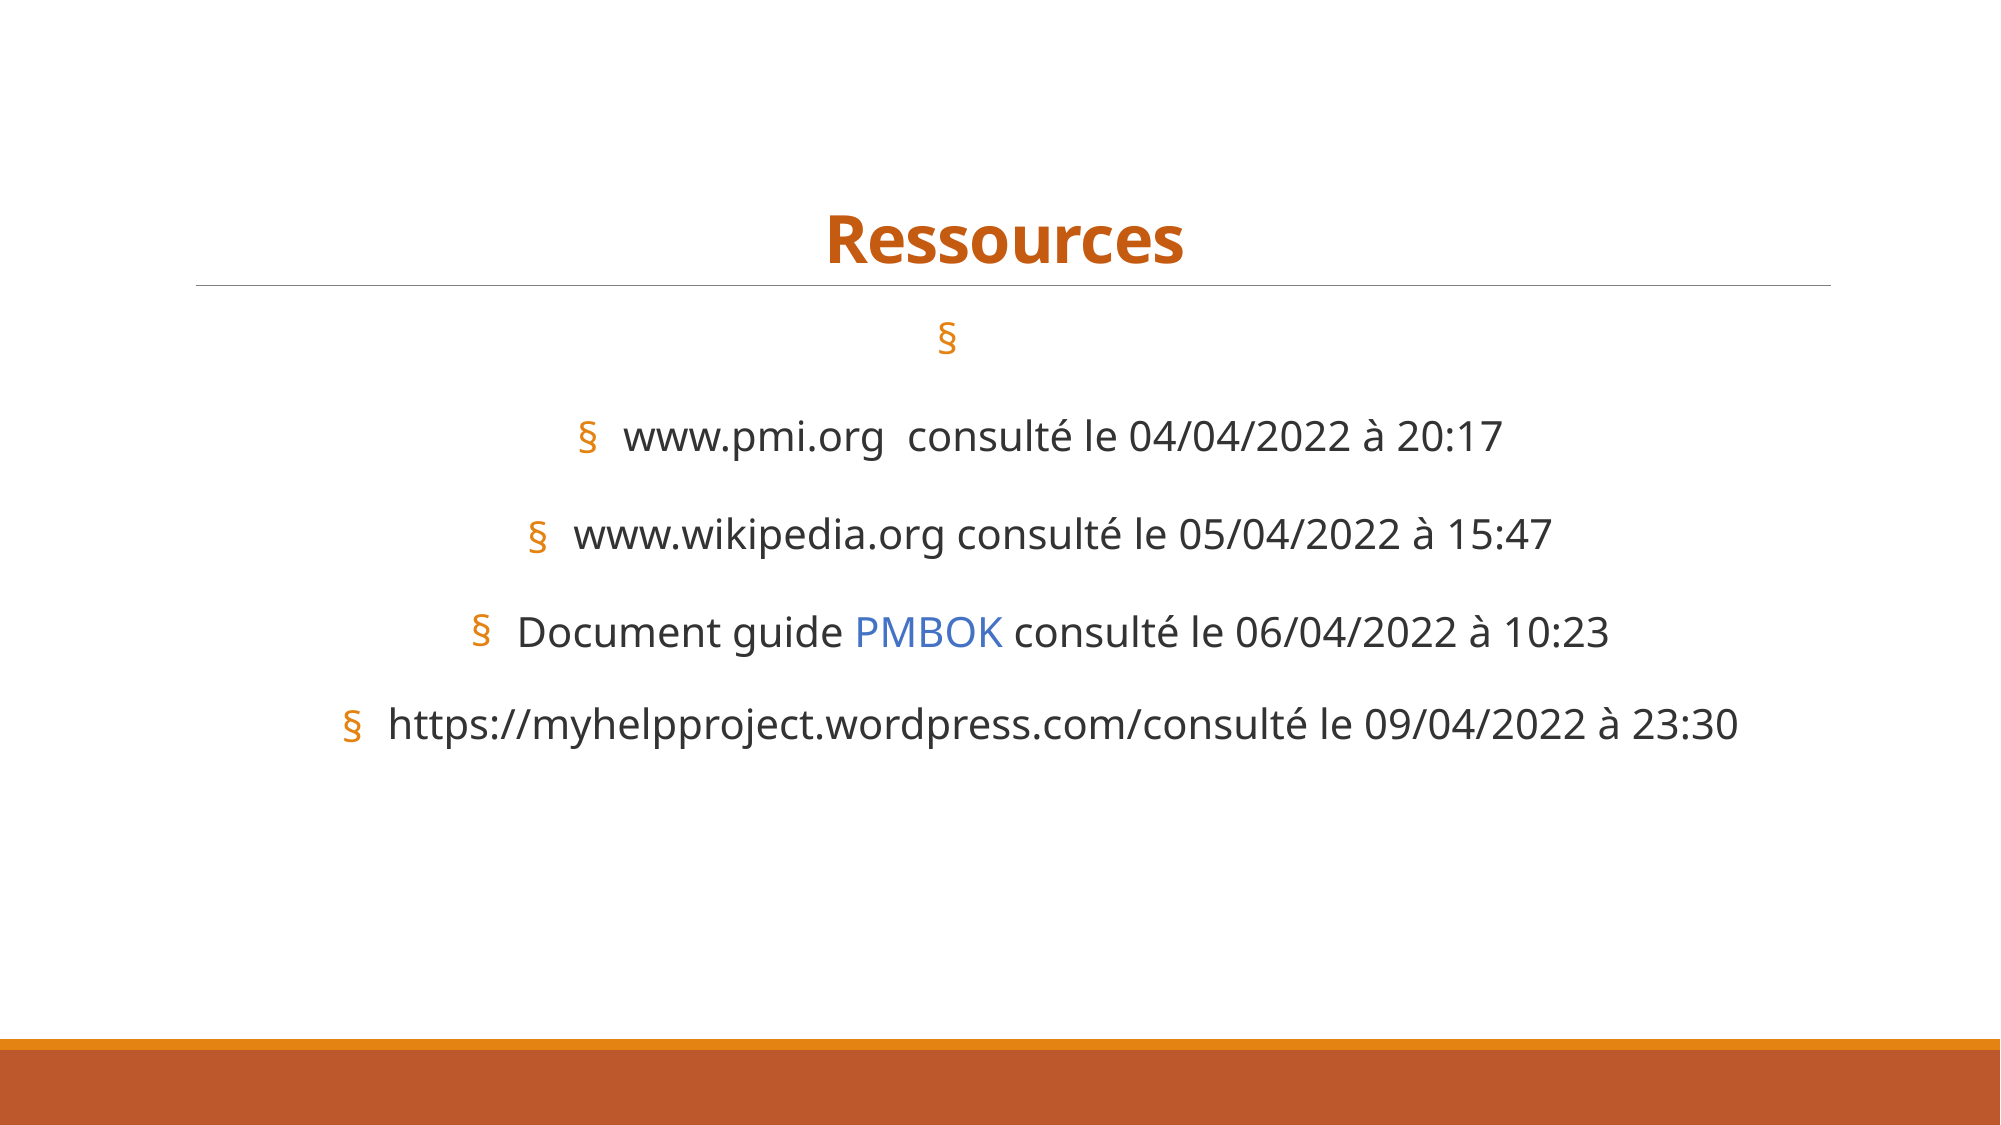

# Ressources
www.pmi.org consulté le 04/04/2022 à 20:17
www.wikipedia.org consulté le 05/04/2022 à 15:47
Document guide PMBOK consulté le 06/04/2022 à 10:23
https://myhelpproject.wordpress.com/consulté le 09/04/2022 à 23:30